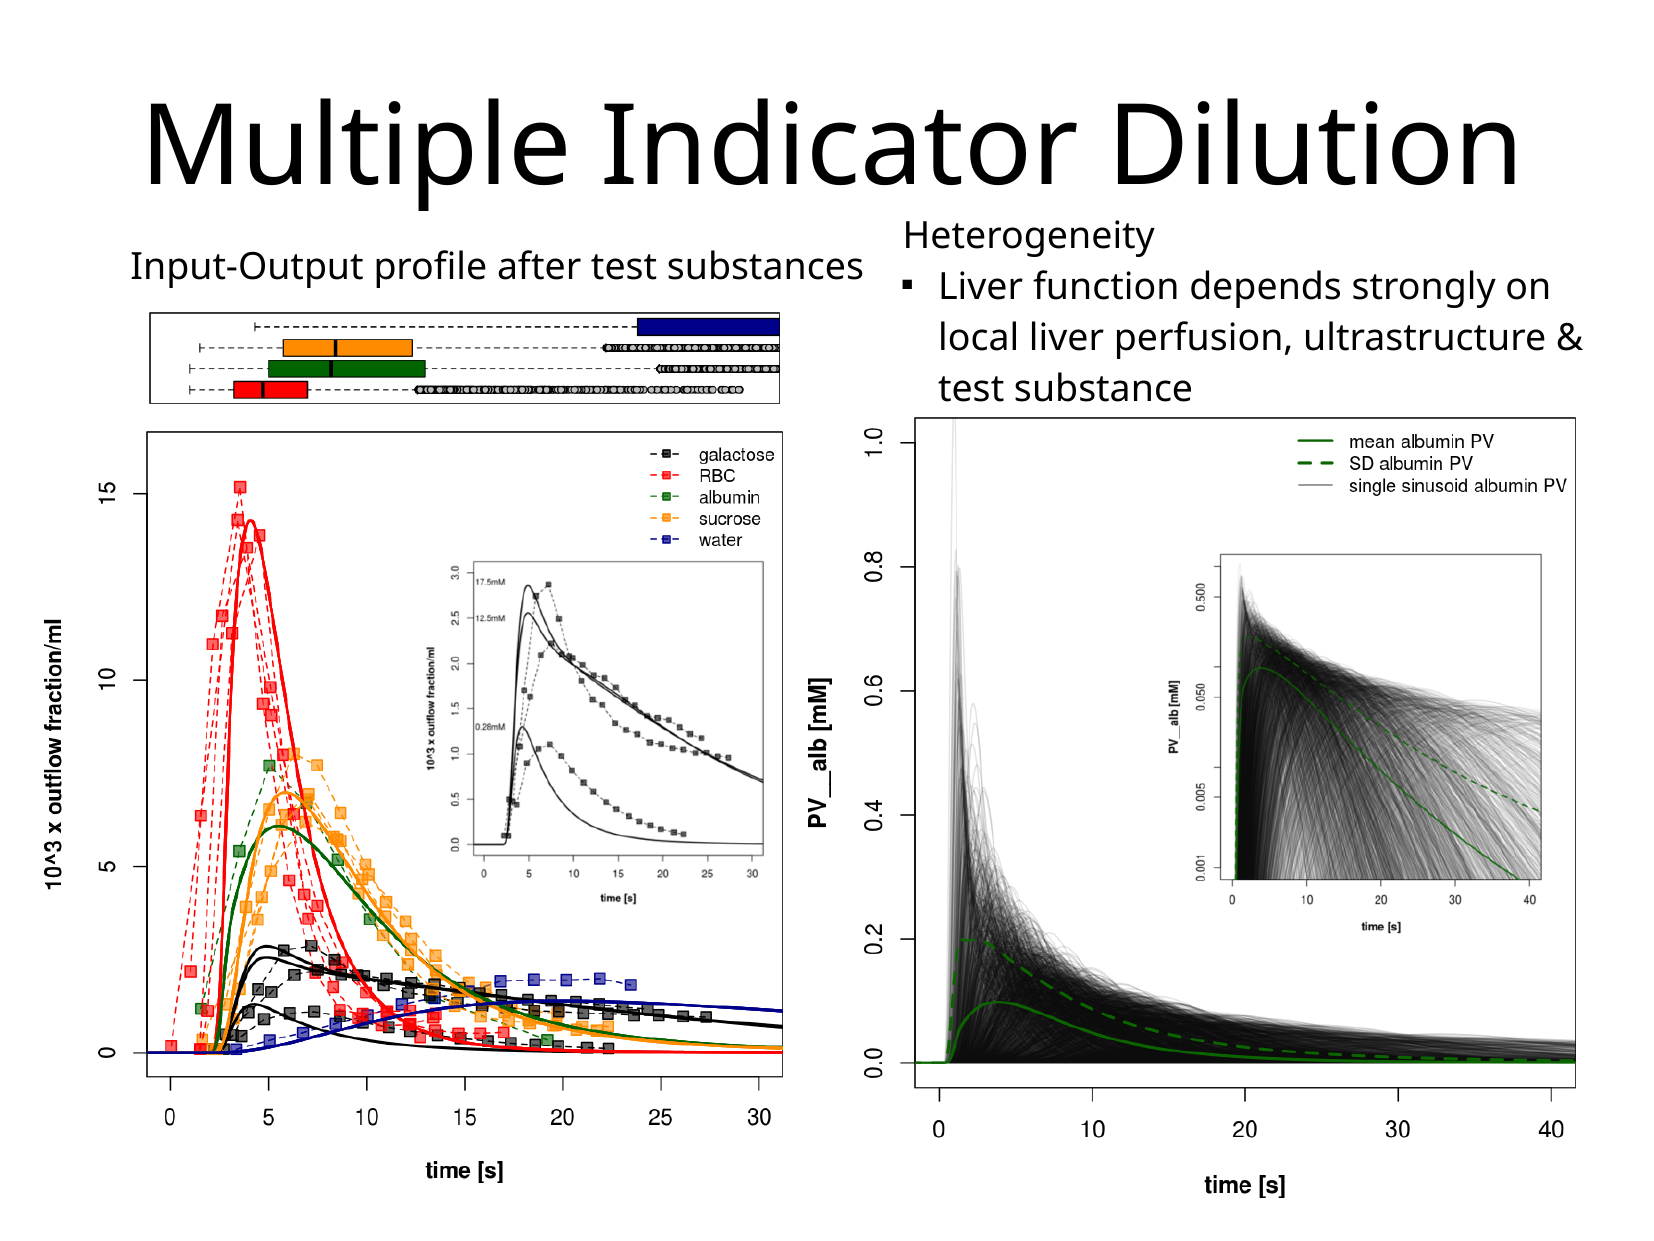

# Multiple Indicator Dilution
Heterogeneity
Liver function depends strongly on local liver perfusion, ultrastructure & test substance
Input-Output profile after test substances